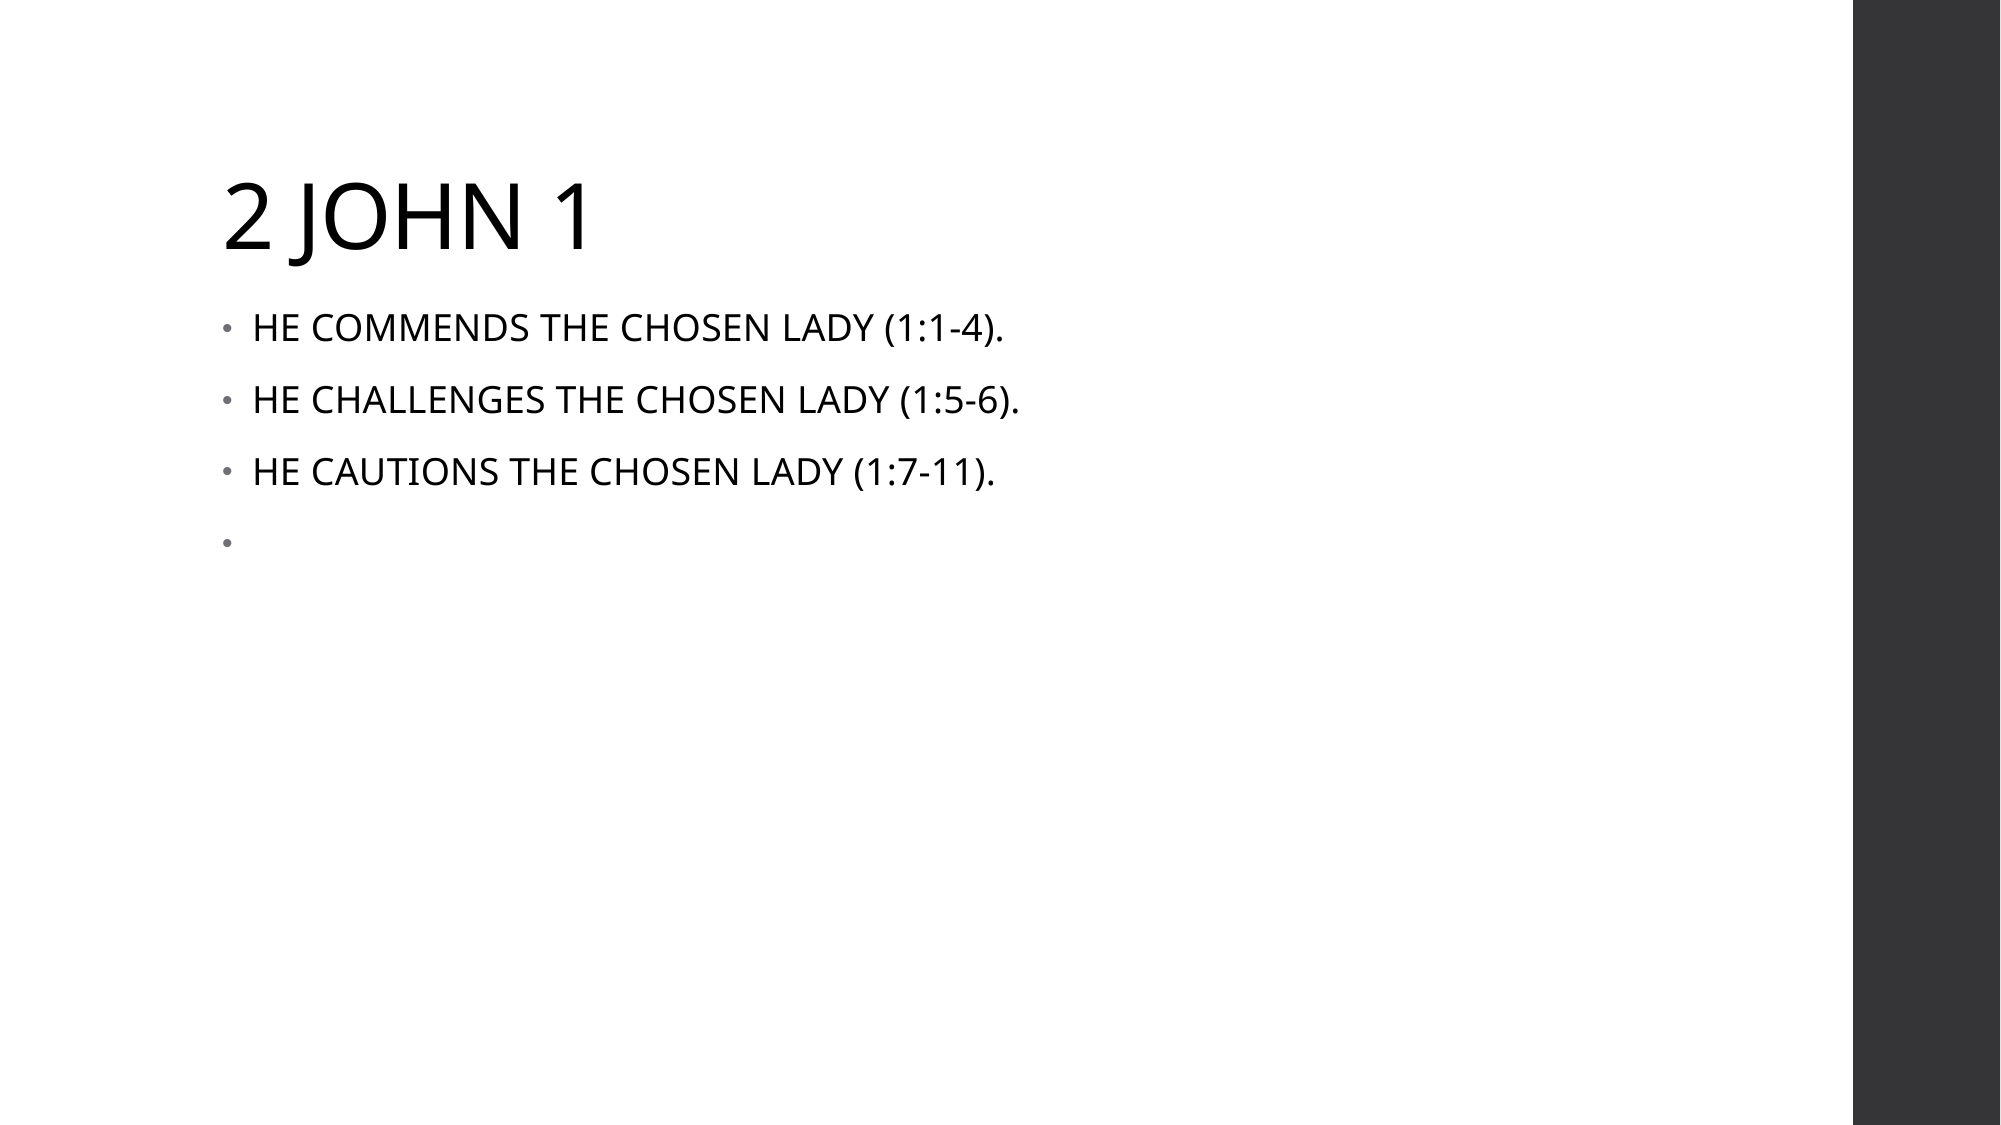

# 2 JOHN 1
HE COMMENDS THE CHOSEN LADY (1:1-4).
HE CHALLENGES THE CHOSEN LADY (1:5-6).
HE CAUTIONS THE CHOSEN LADY (1:7-11).